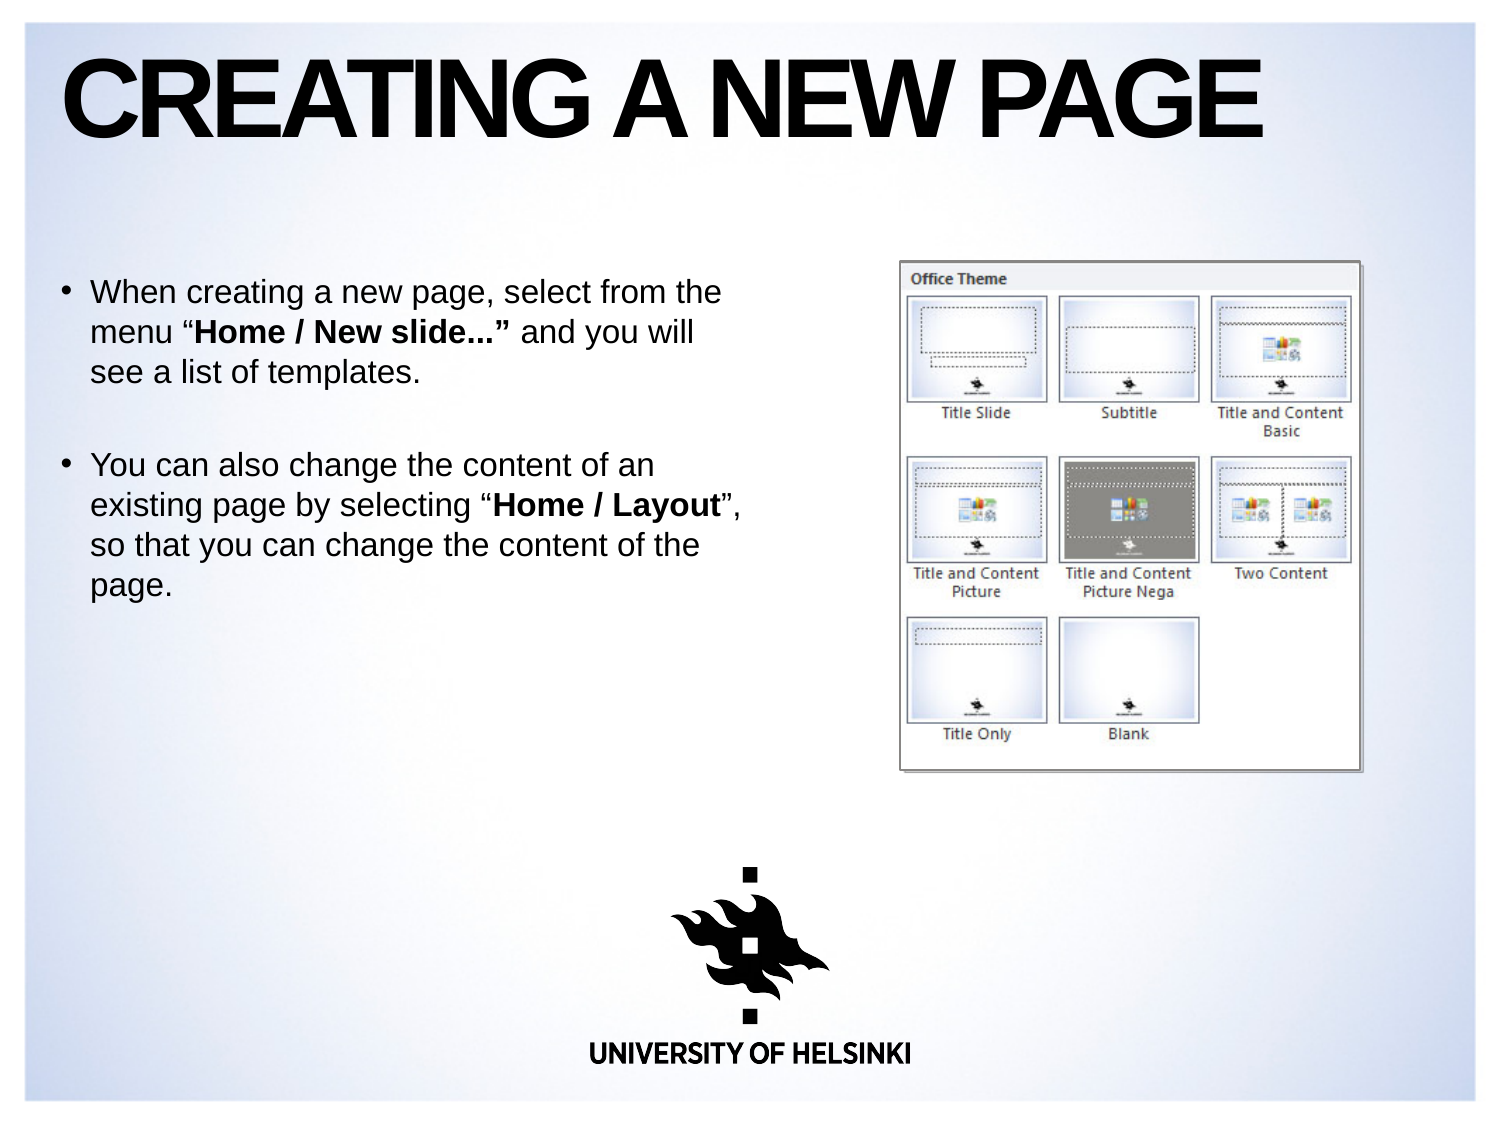

Creating a new page
# When creating a new page, select from the menu “Home / New slide...” and you will see a list of templates.
You can also change the content of an existing page by selecting “Home / Layout”, so that you can change the content of the page.